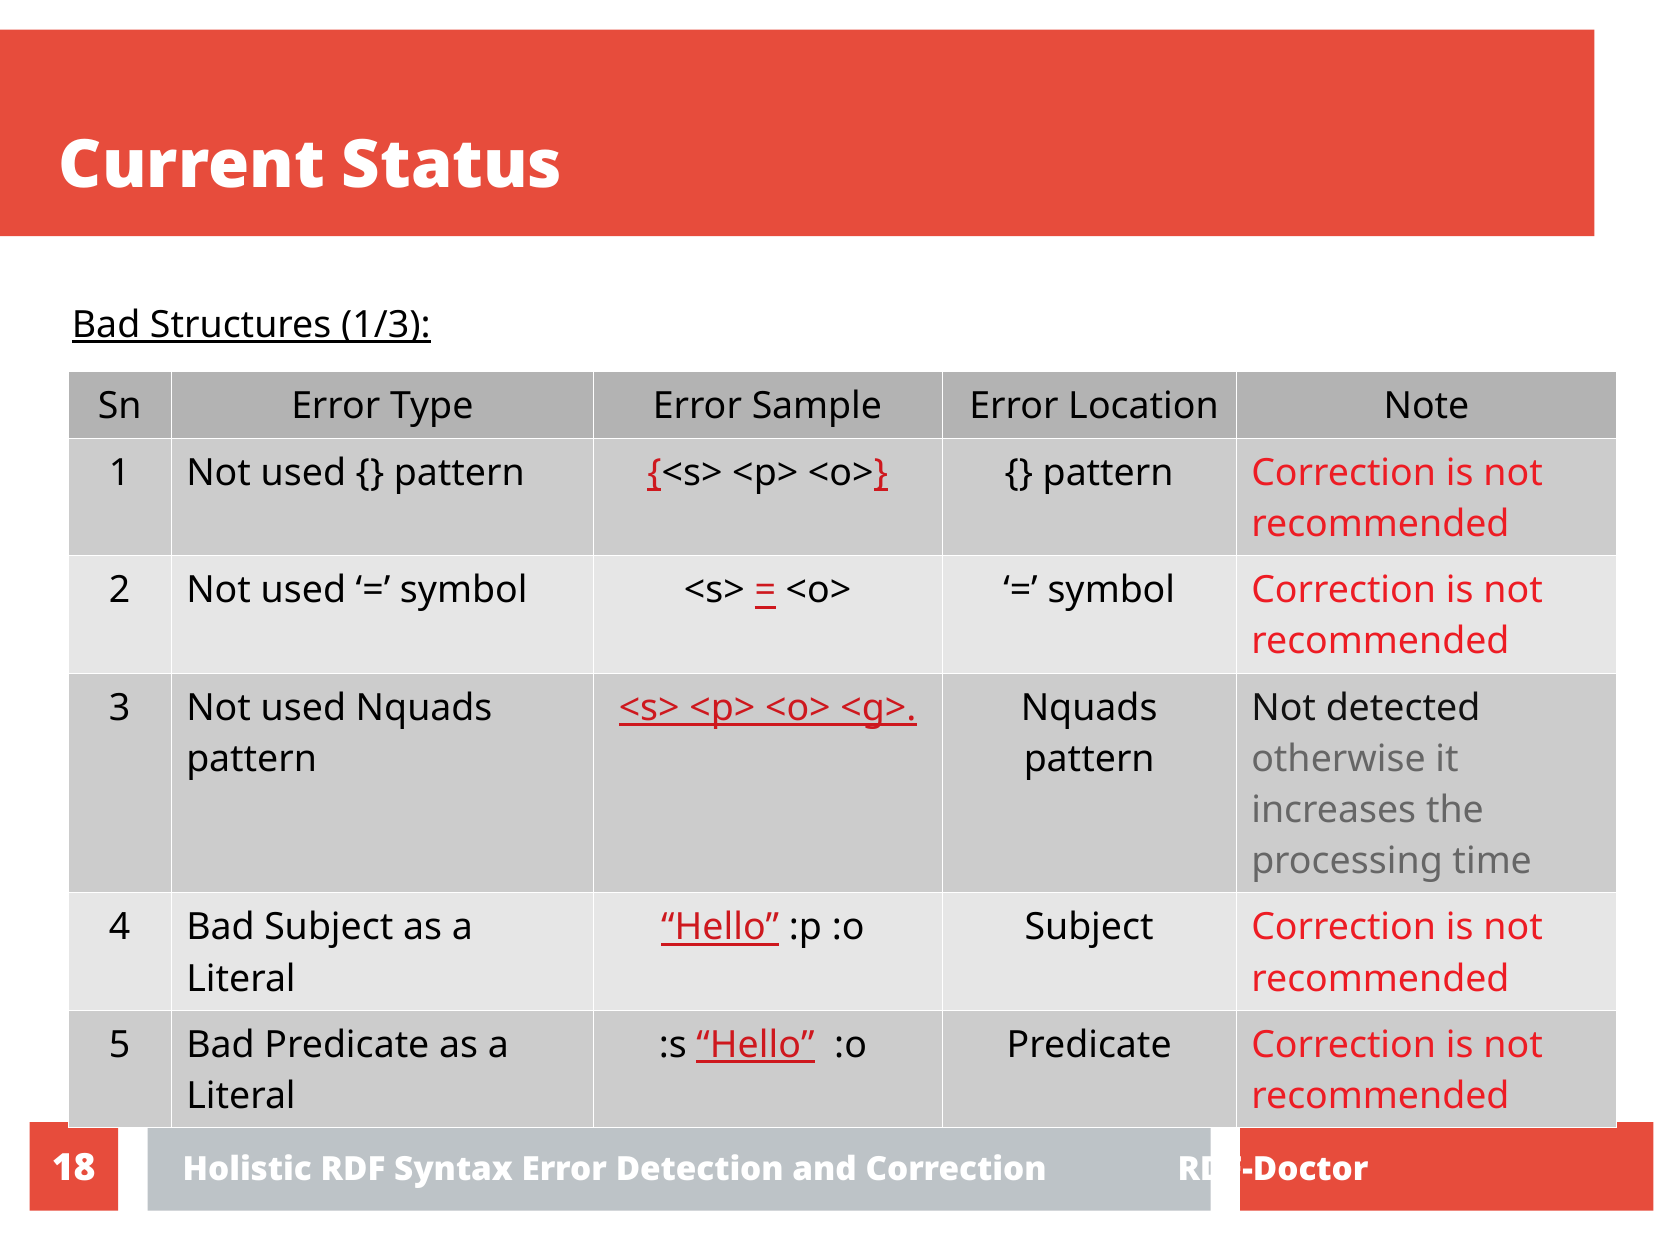

# Current Status
Bad Structures (1/3):
| Sn | Error Type | Error Sample | Error Location | Note |
| --- | --- | --- | --- | --- |
| 1 | Not used {} pattern | {<s> <p> <o>} | {} pattern | Correction is not recommended |
| 2 | Not used ‘=’ symbol | <s> = <o> | ‘=’ symbol | Correction is not recommended |
| 3 | Not used Nquads pattern | <s> <p> <o> <g>. | Nquads pattern | Not detected otherwise it increases the processing time |
| 4 | Bad Subject as a Literal | “Hello” :p :o | Subject | Correction is not recommended |
| 5 | Bad Predicate as a Literal | :s “Hello” :o | Predicate | Correction is not recommended |
18
Holistic RDF Syntax Error Detection and Correction RDF-Doctor